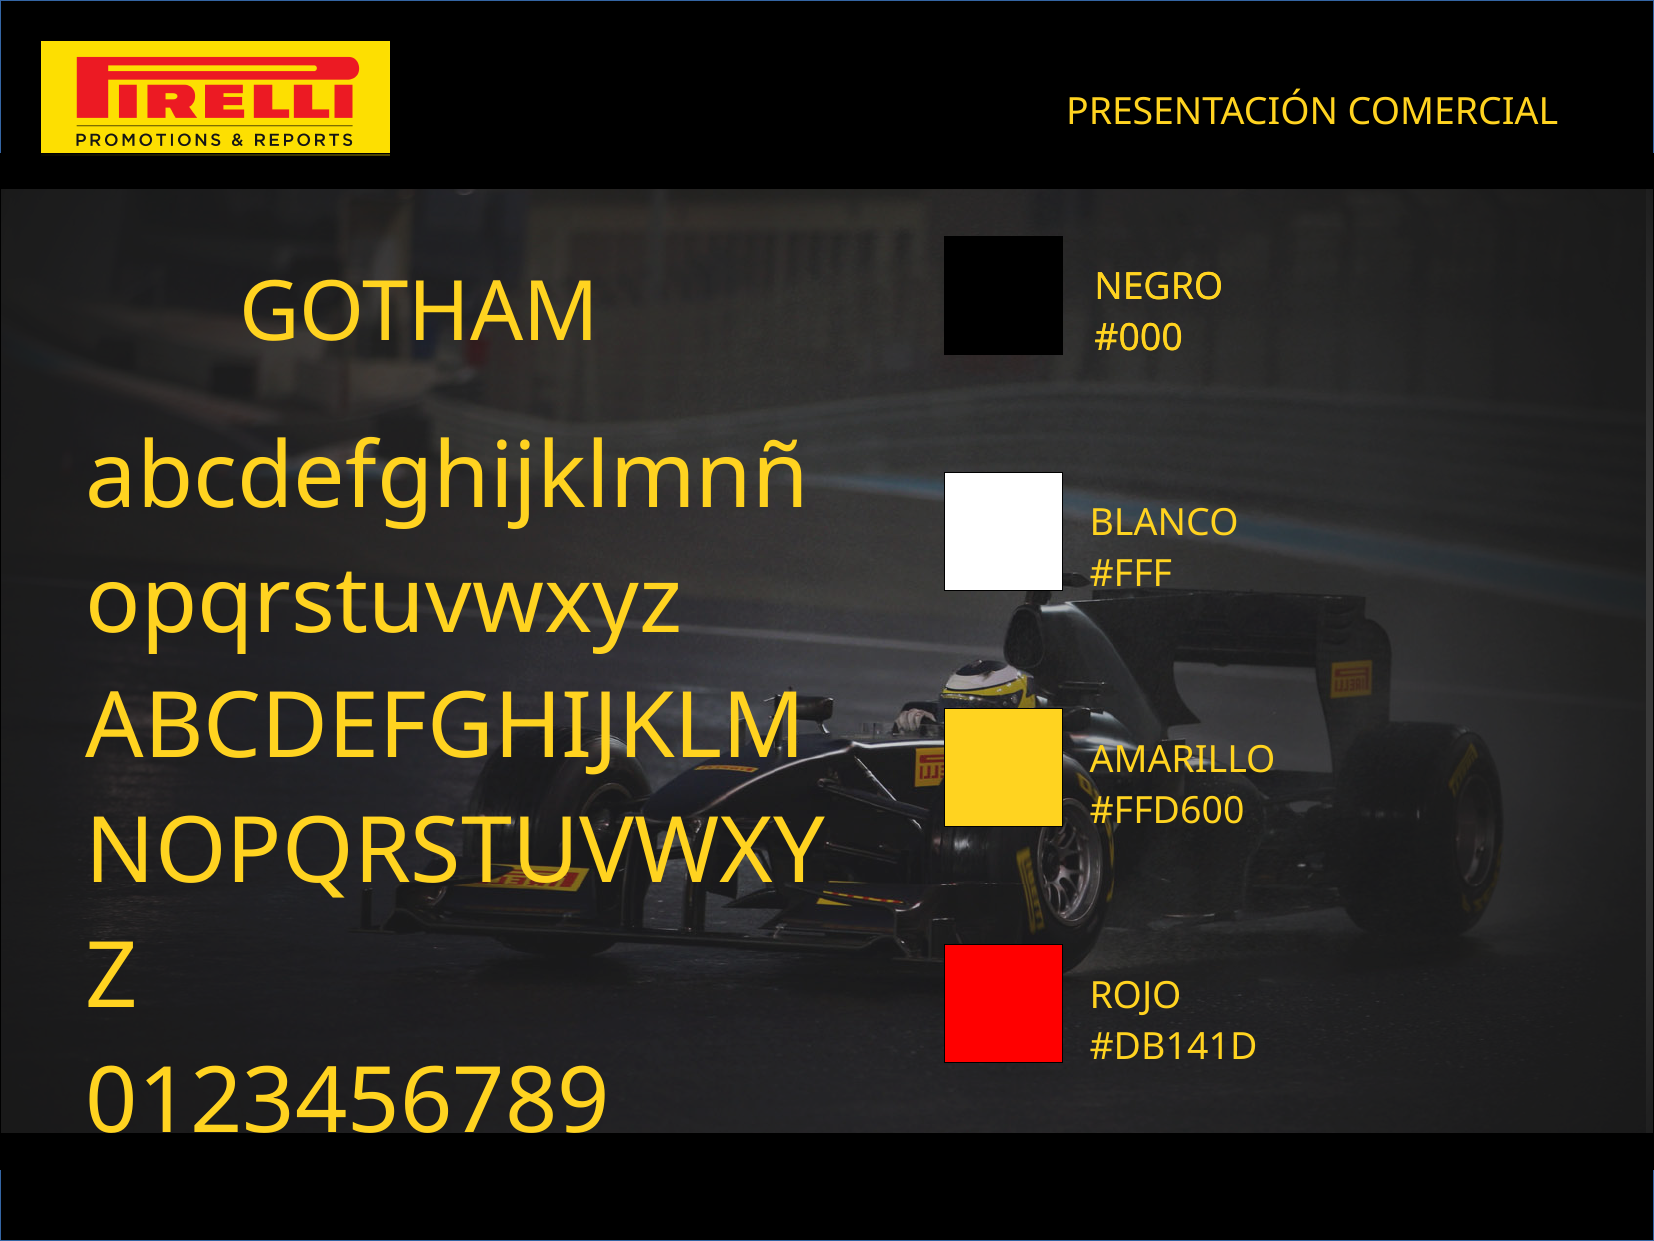

PRESENTACIÓN COMERCIAL
GOTHAM
NEGRO
#000
NEGRO
#000
### Chart
| Category |
|---|abcdefghijklmnñopqrstuvwxyz
ABCDEFGHIJKLMNOPQRSTUVWXYZ
0123456789
BLANCO
#FFF
AMARILLO
#FFD600
ROJO
#DB141D